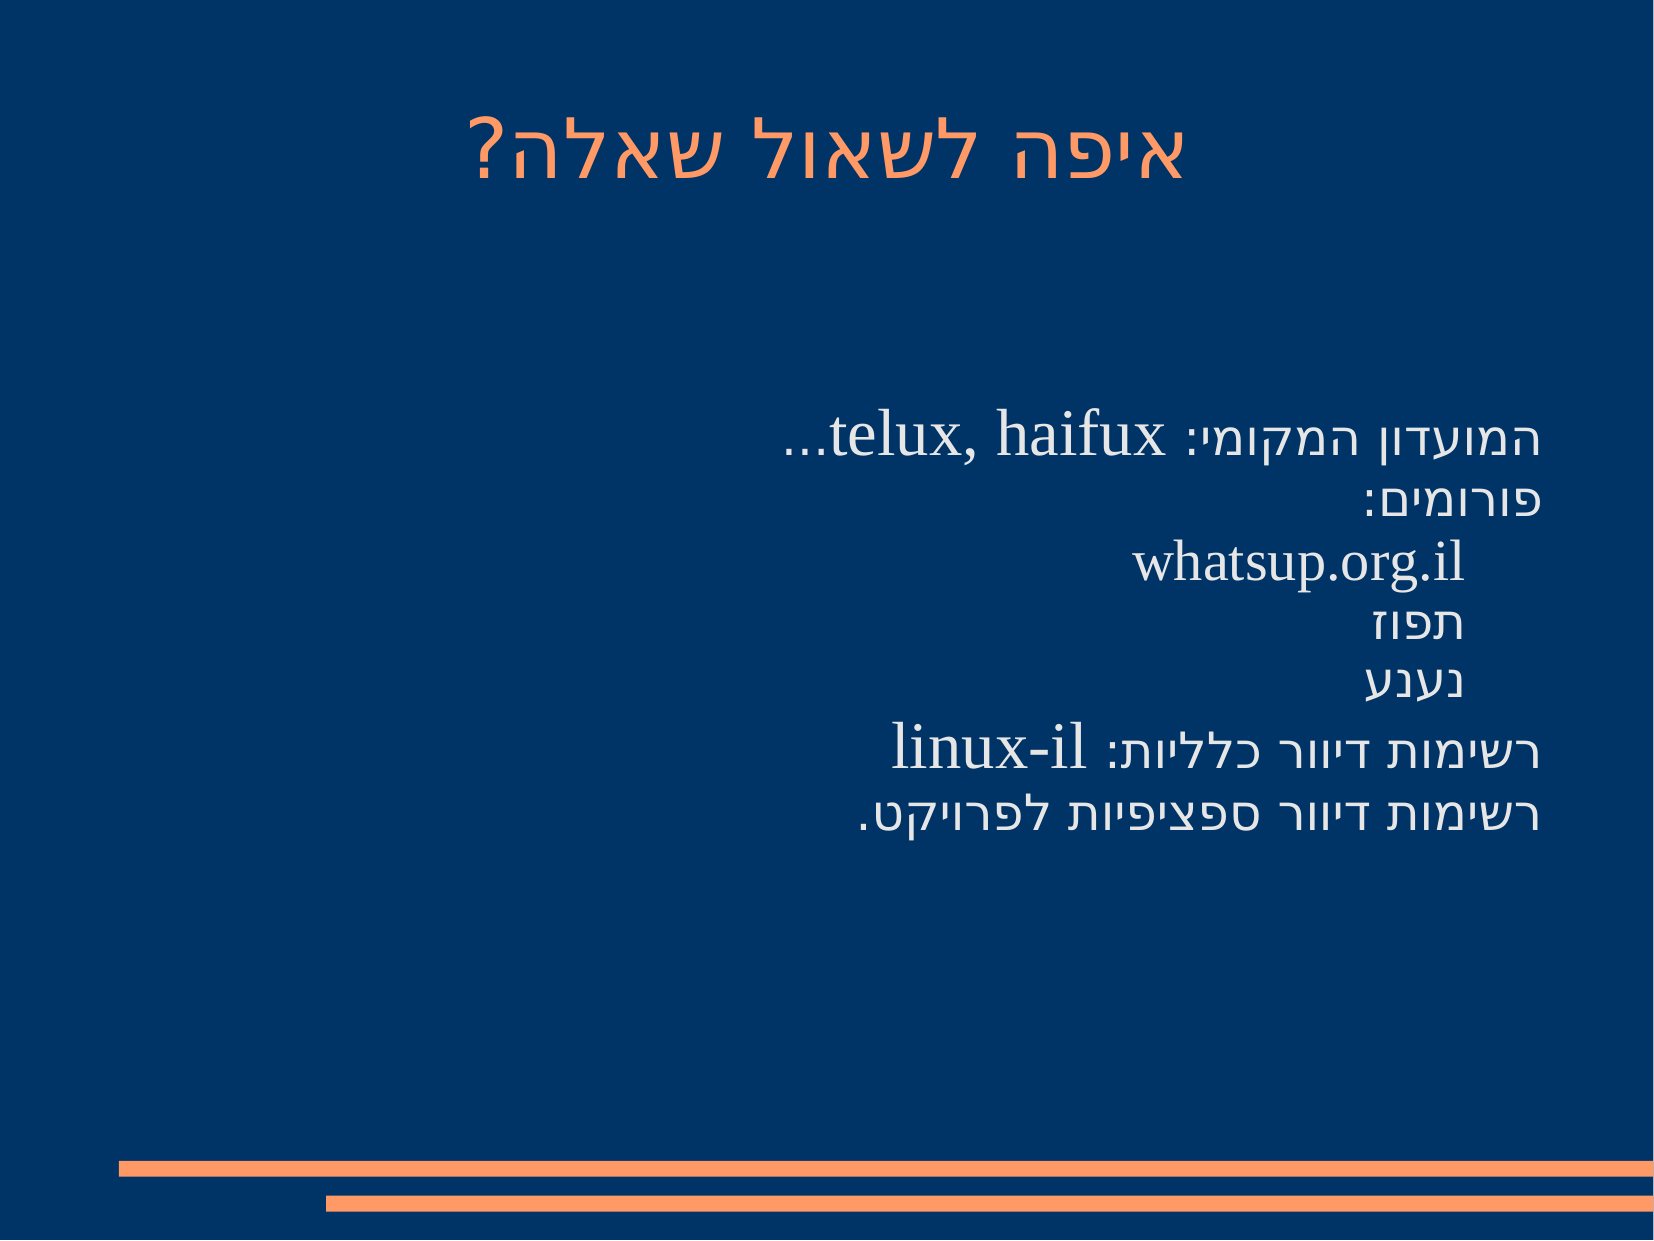

# איפה לשאול שאלה?
המועדון המקומי: telux, haifux...
פורומים:
whatsup.org.il
תפוז
נענע
רשימות דיוור כלליות: linux-il
רשימות דיוור ספציפיות לפרויקט.